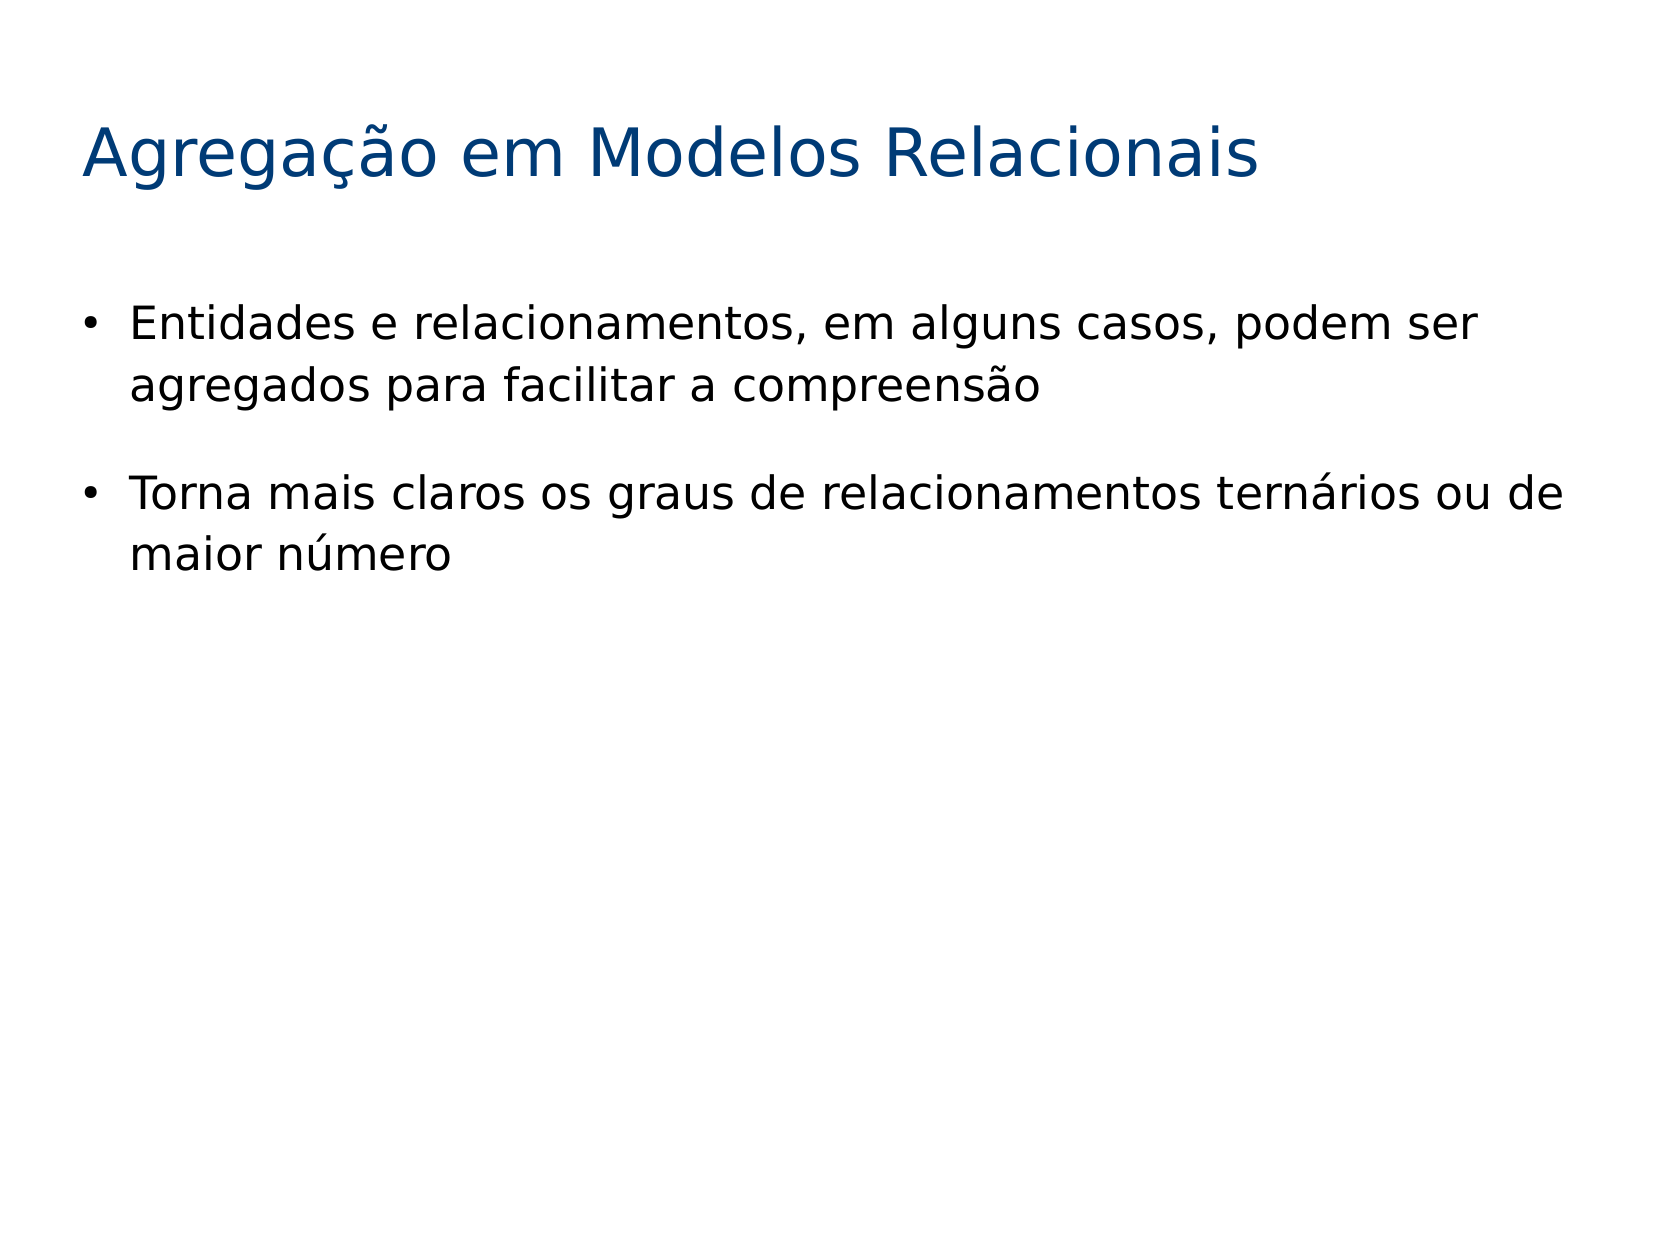

# Agregação em Modelos Relacionais
Entidades e relacionamentos, em alguns casos, podem ser agregados para facilitar a compreensão
Torna mais claros os graus de relacionamentos ternários ou de maior número